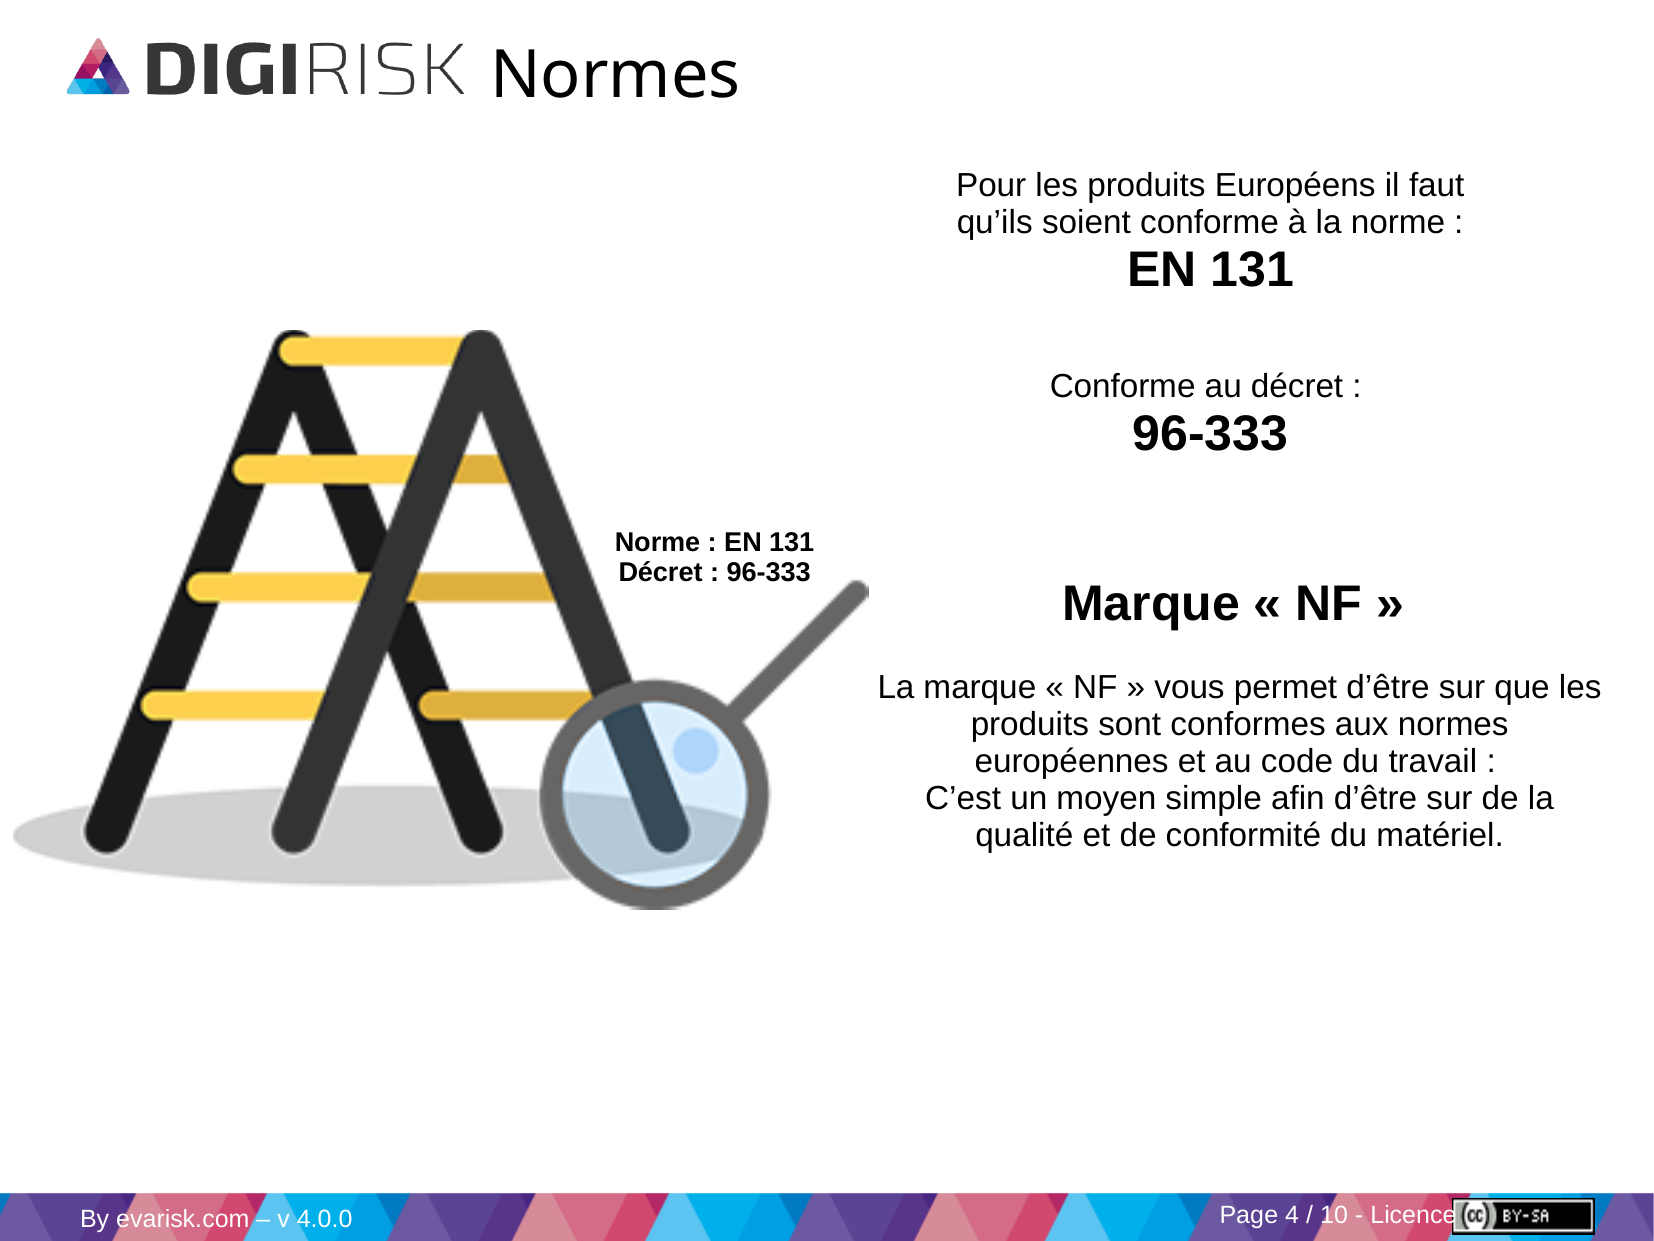

# Normes
Pour les produits Européens il faut qu’ils soient conforme à la norme : EN 131
Conforme au décret :
96-333
Norme : EN 131
Décret : 96-333
Marque « NF »
La marque « NF » vous permet d’être sur que les produits sont conformes aux normes européennes et au code du travail :
C’est un moyen simple afin d’être sur de la qualité et de conformité du matériel.